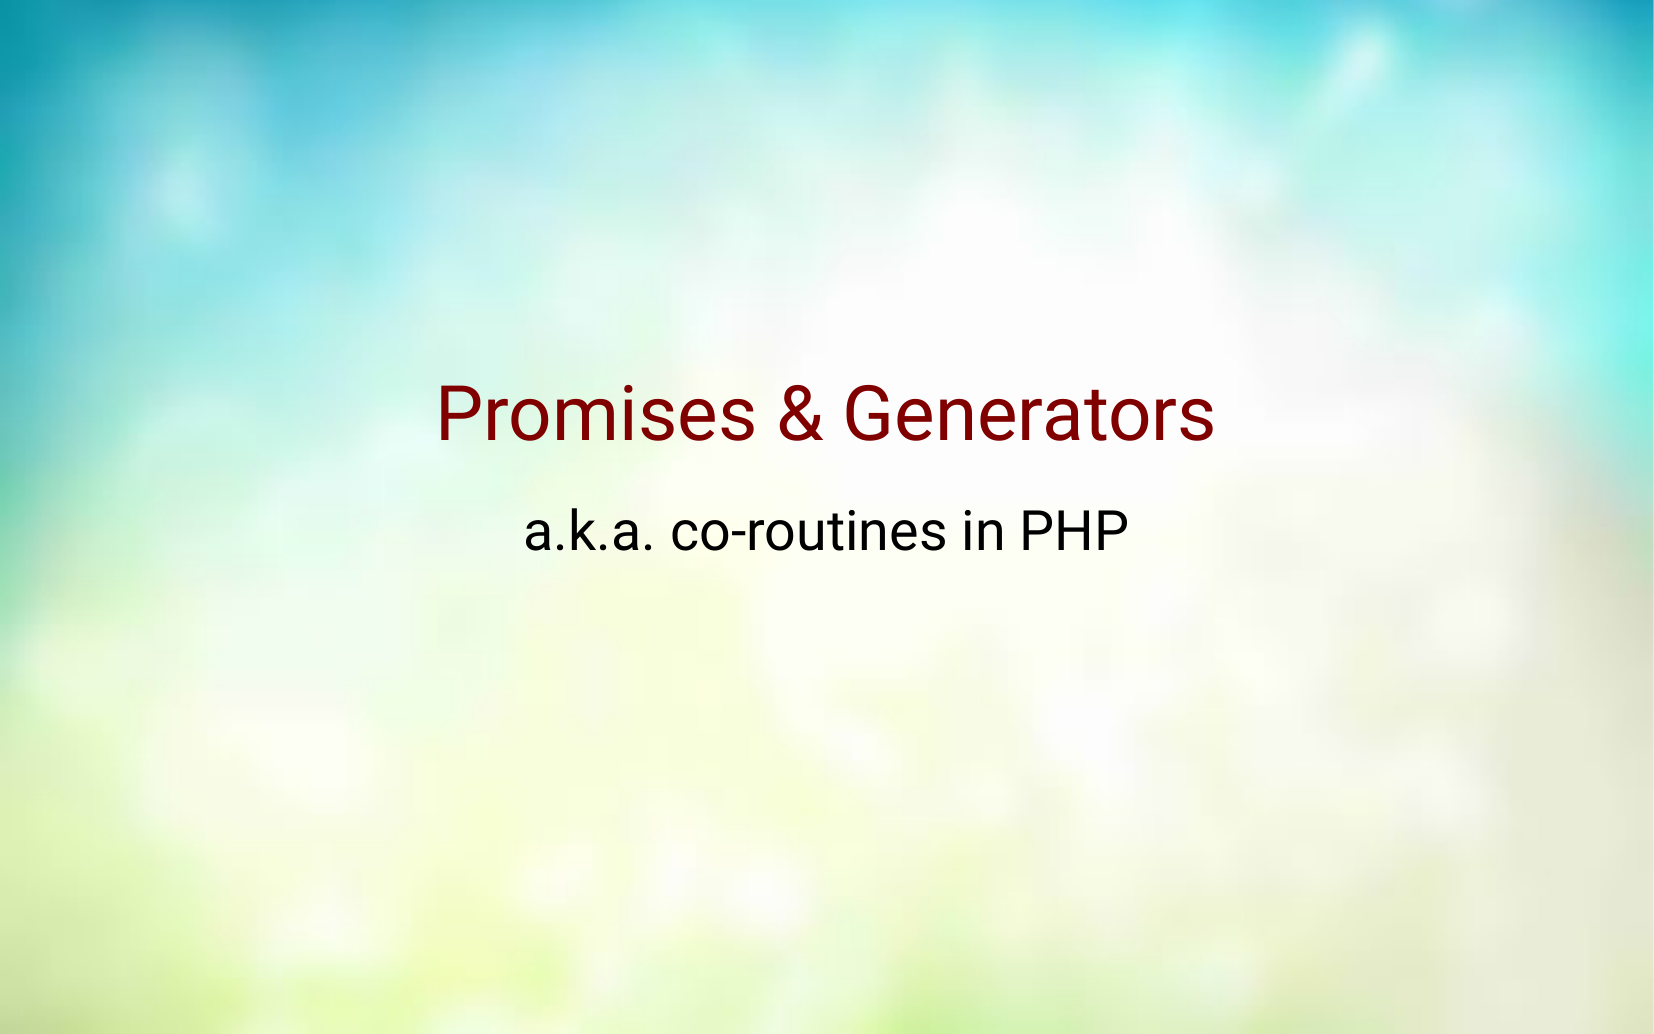

# Promises & Generators
a.k.a. co-routines in PHP